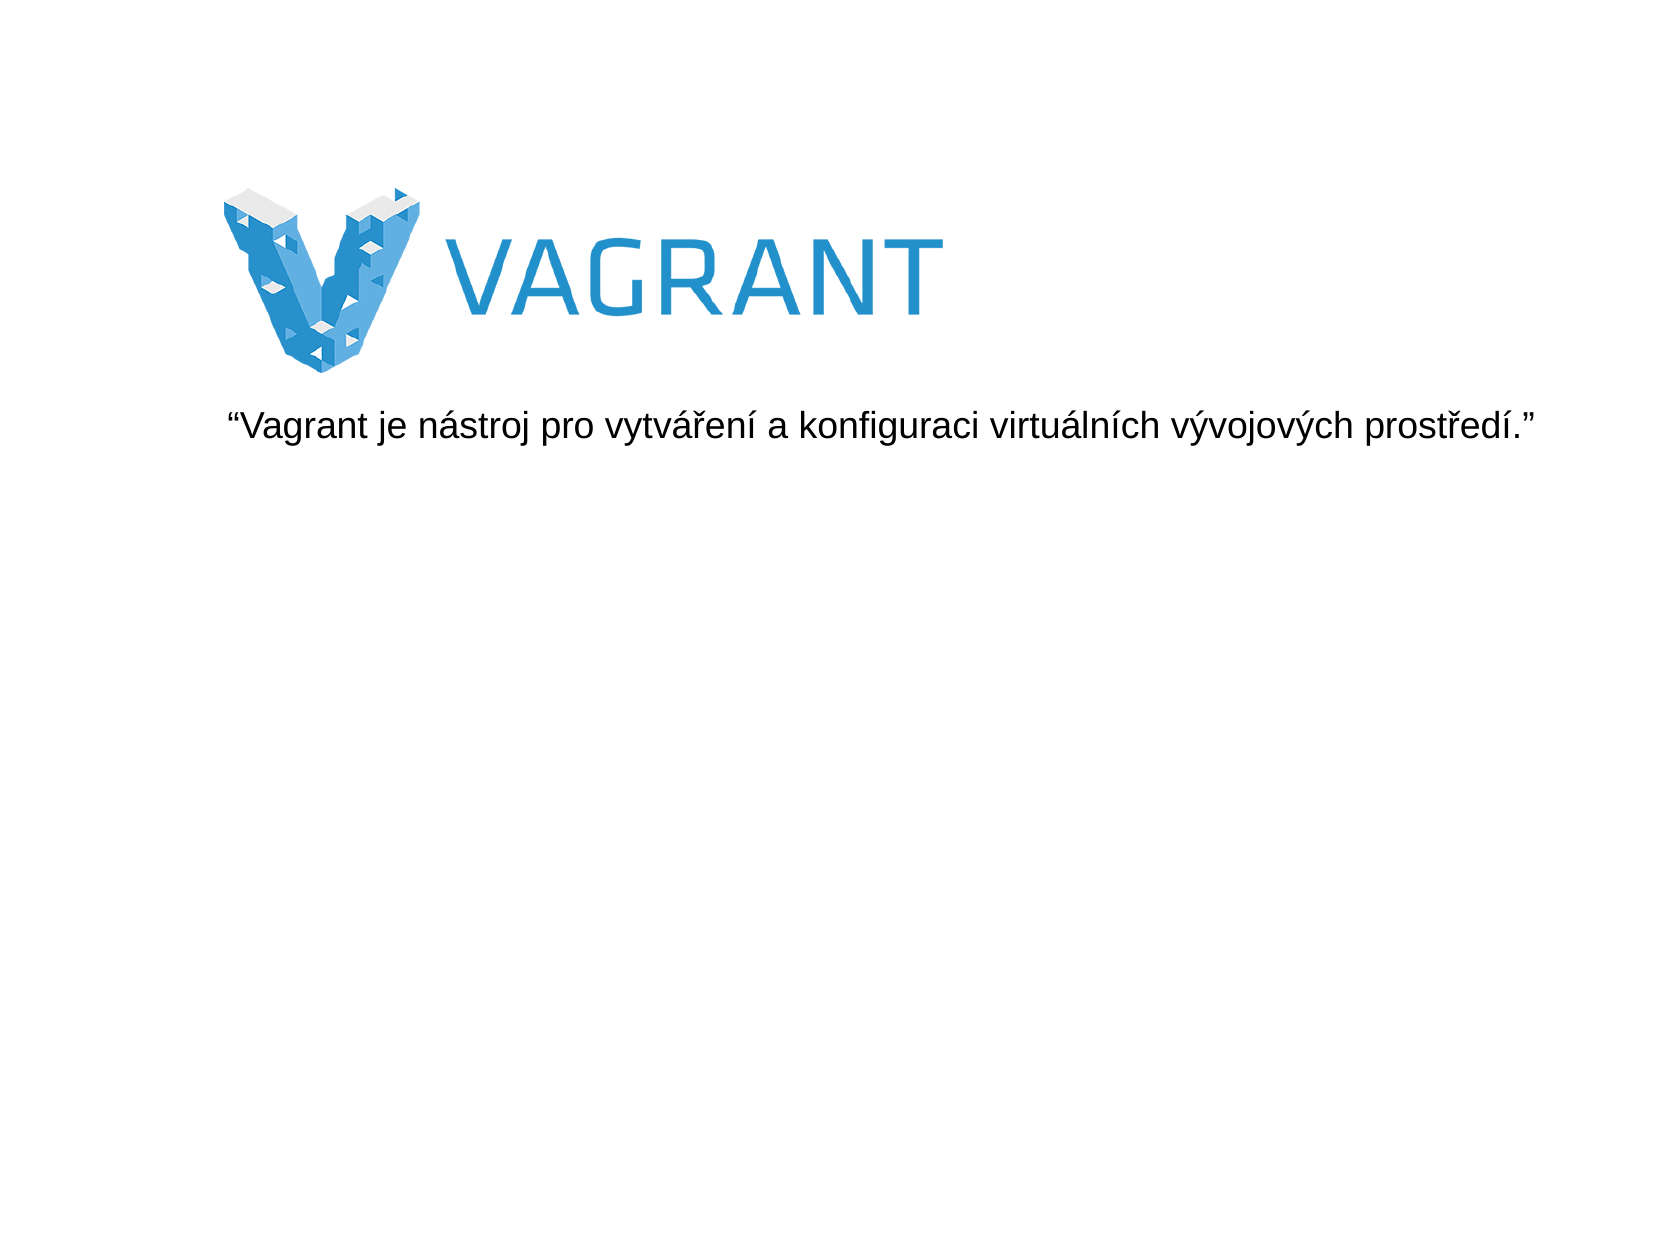

“Vagrant je nástroj pro vytváření a konfiguraci virtuálních vývojových prostředí.”